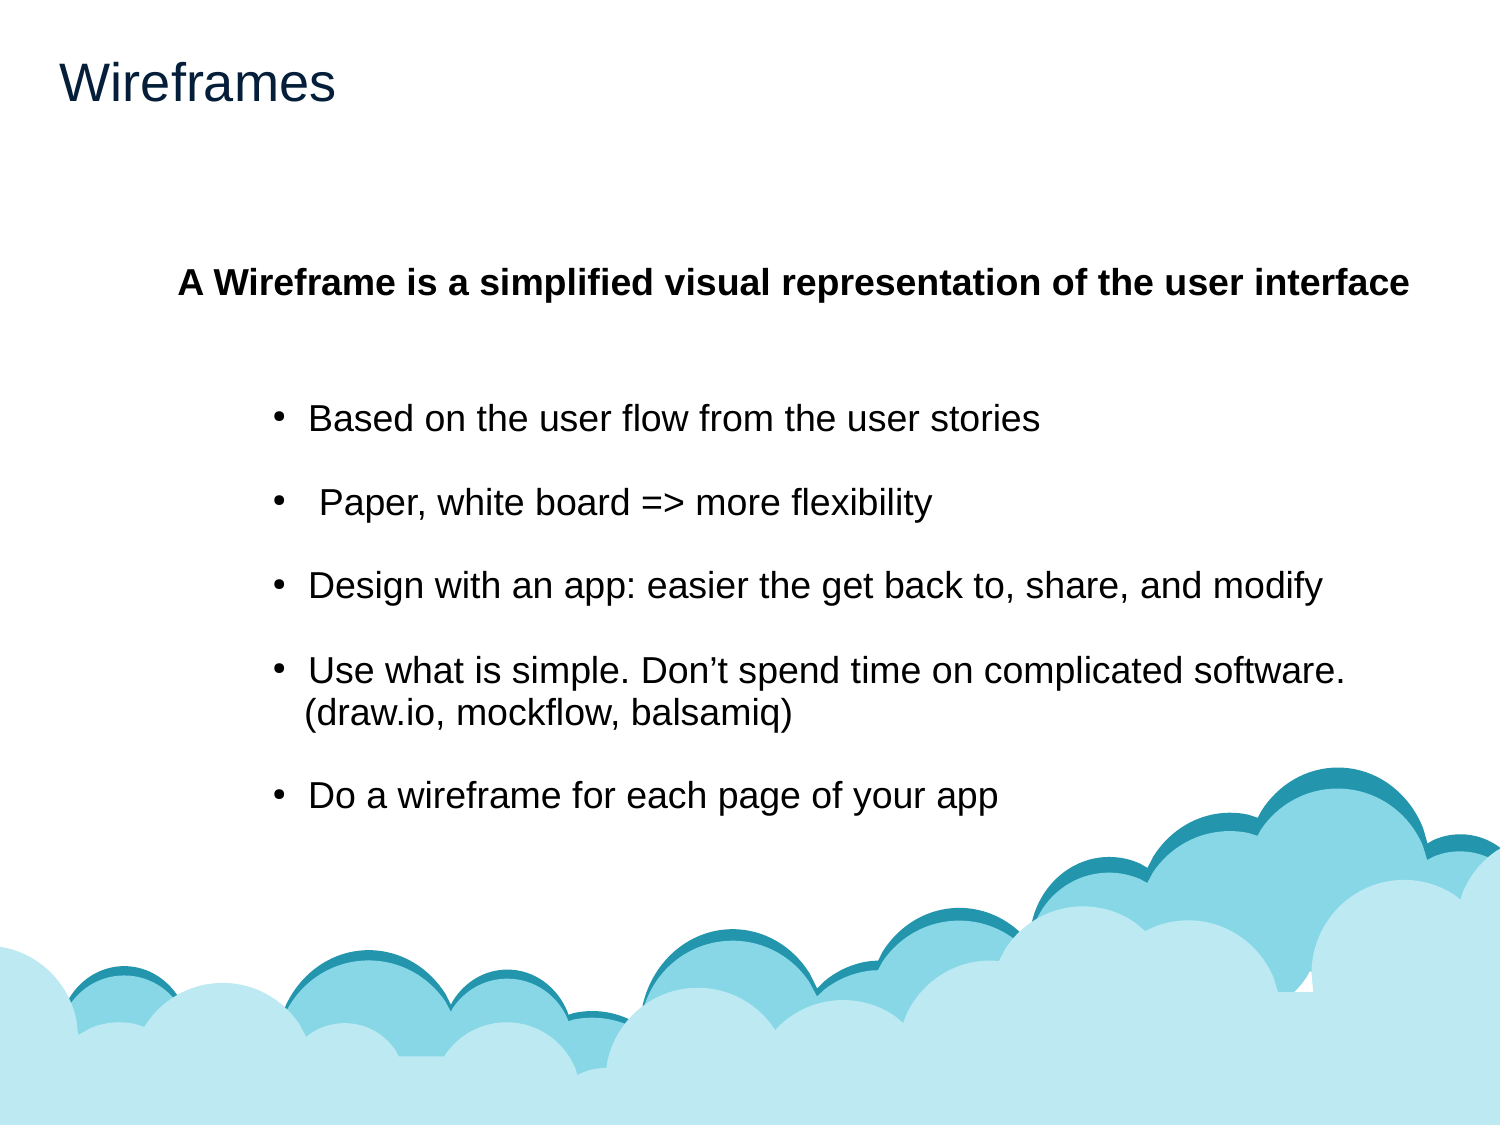

Wireframes
A Wireframe is a simplified visual representation of the user interface
Based on the user flow from the user stories
 Paper, white board => more flexibility
Design with an app: easier the get back to, share, and modify
Use what is simple. Don’t spend time on complicated software.
 (draw.io, mockflow, balsamiq)
Do a wireframe for each page of your app